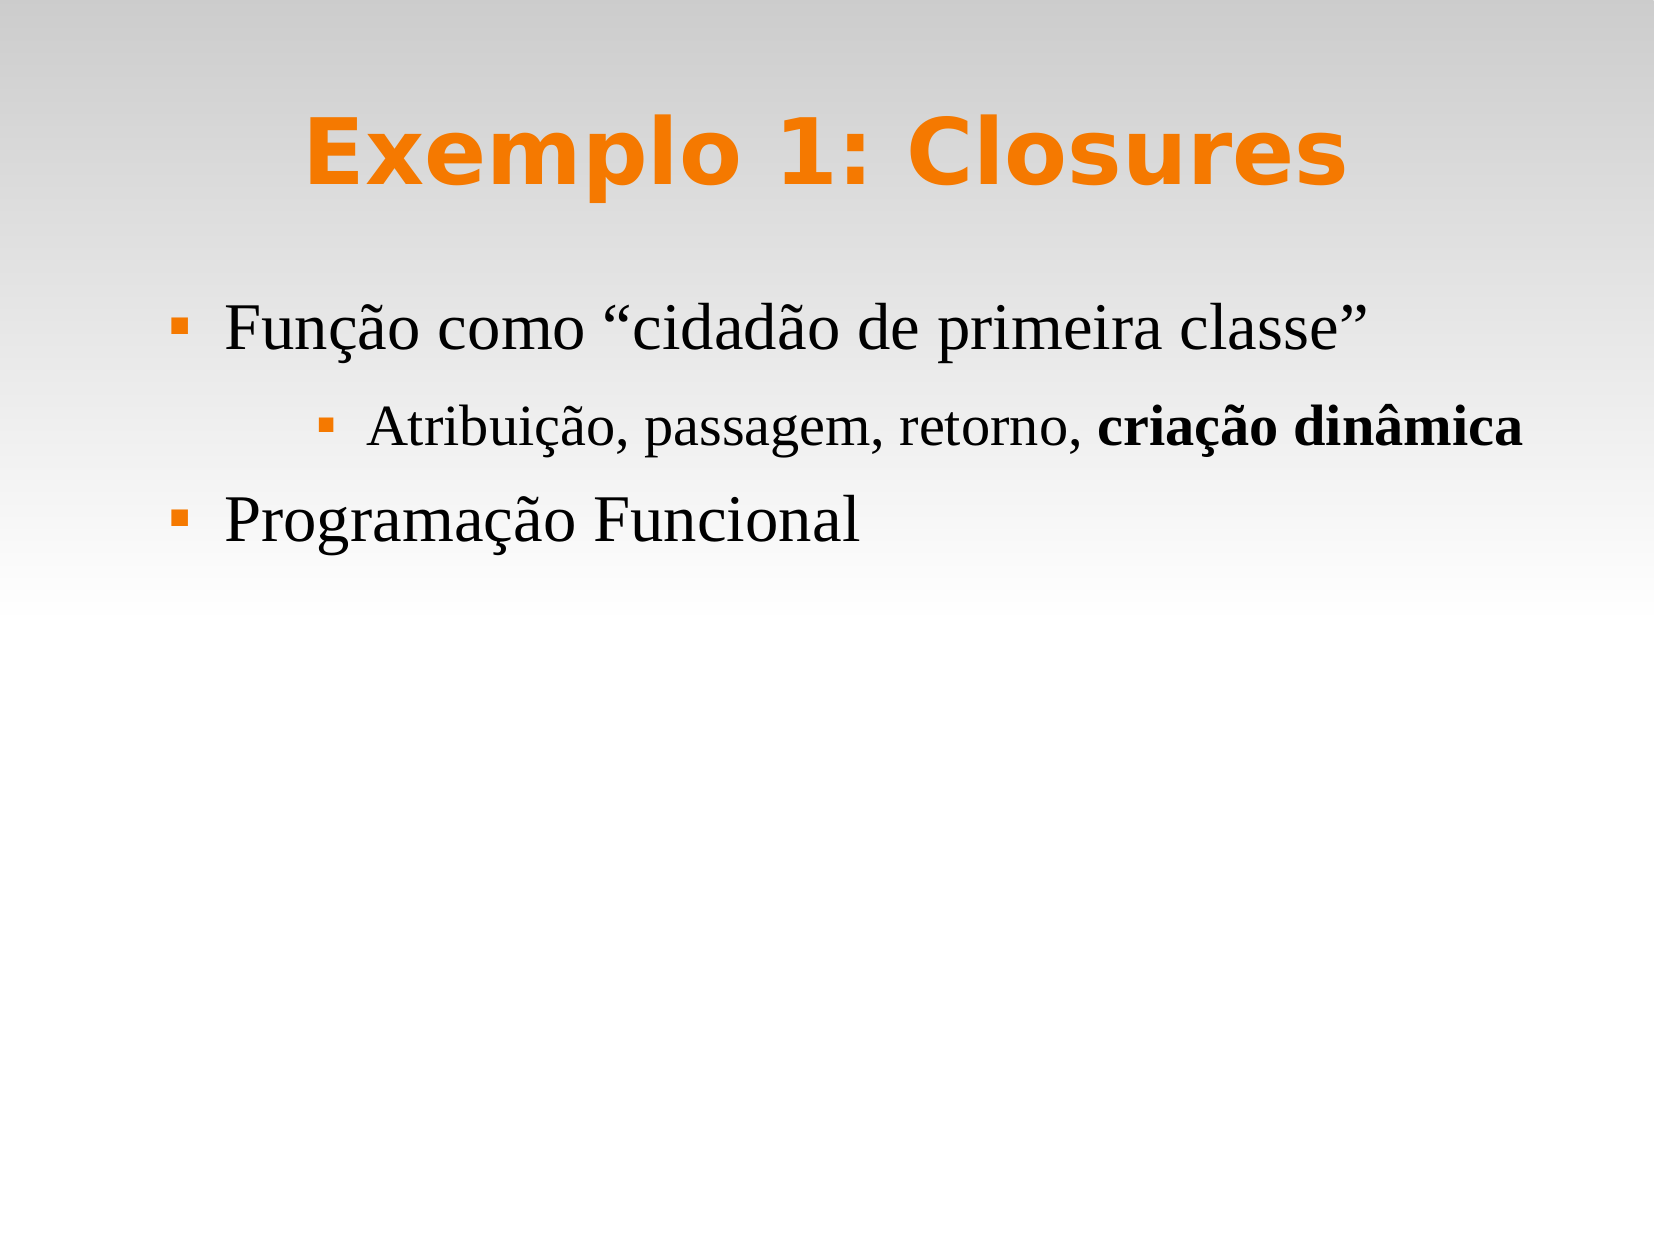

# Exemplo 1: Closures
Função como “cidadão de primeira classe”
Atribuição, passagem, retorno, criação dinâmica
Programação Funcional